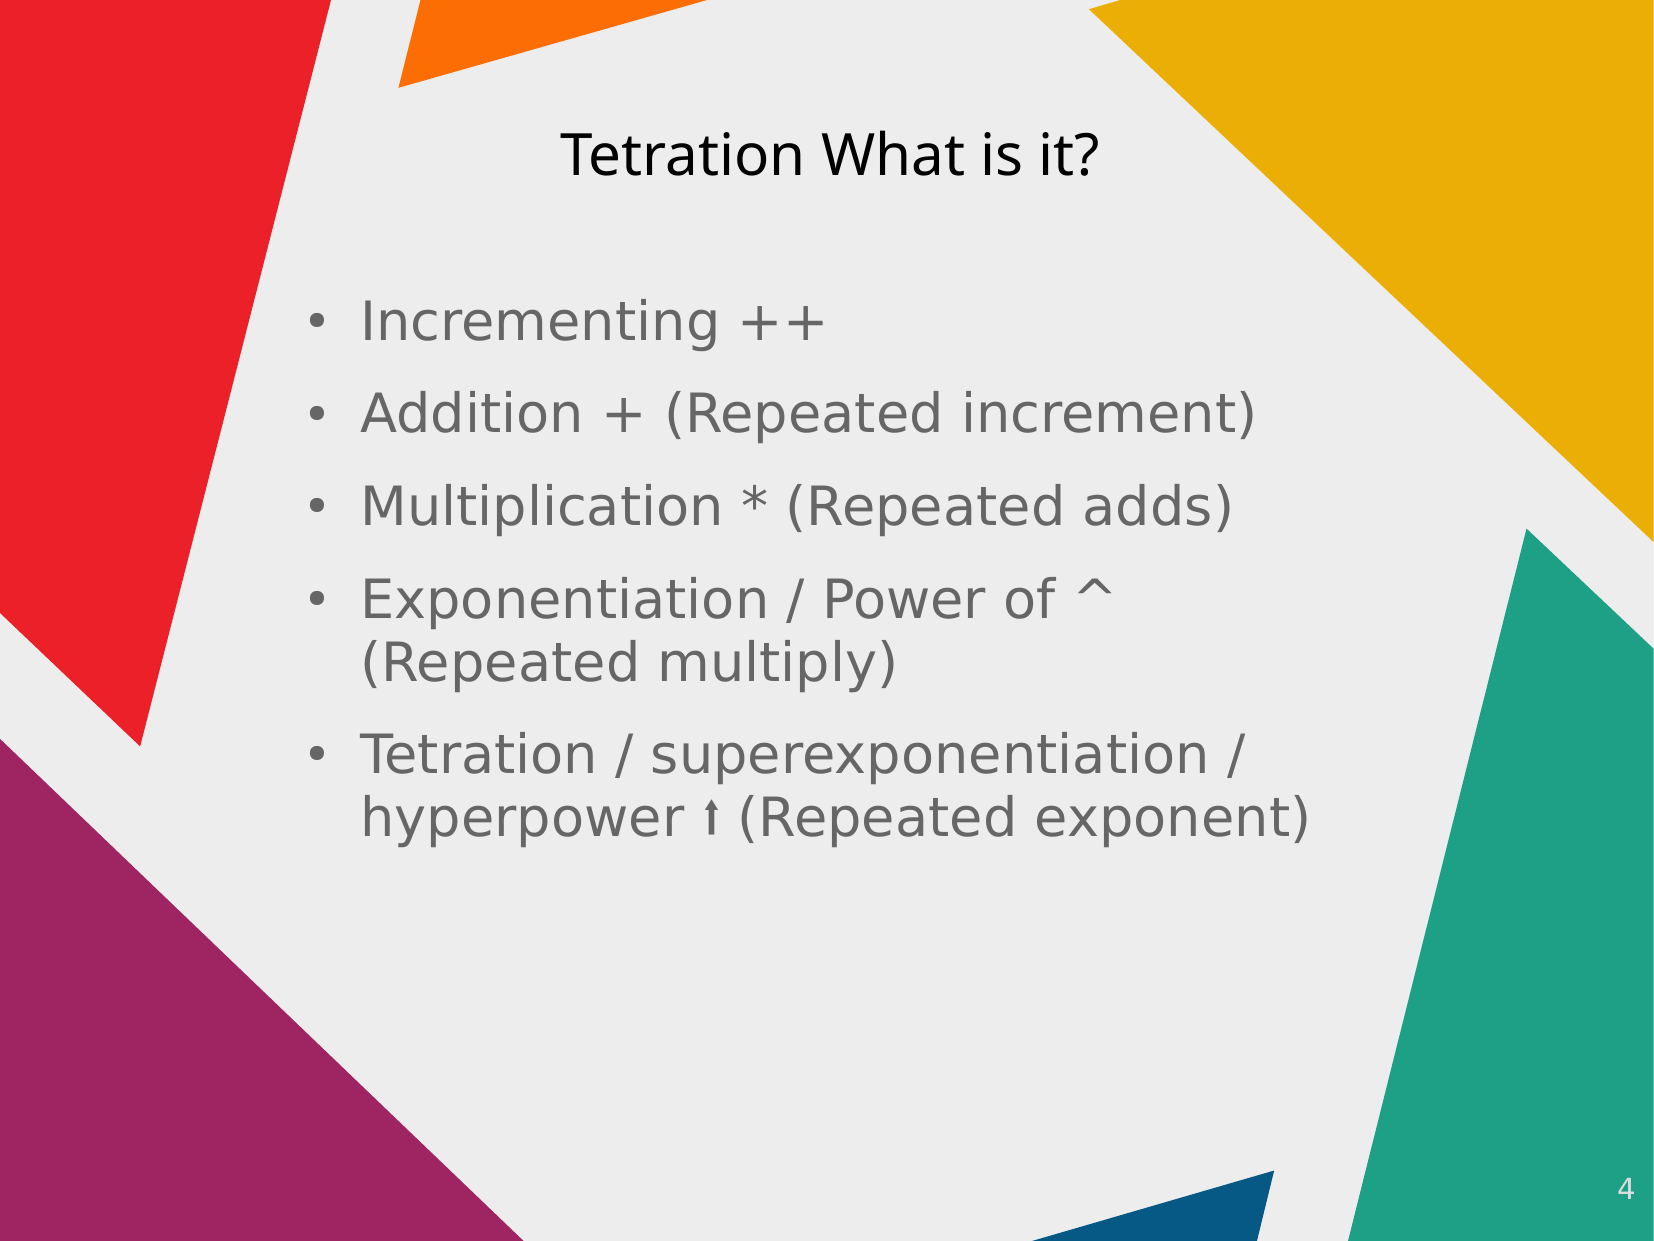

# Tetration What is it?
Incrementing ++
Addition + (Repeated increment)
Multiplication * (Repeated adds)
Exponentiation / Power of ^ (Repeated multiply)
Tetration / superexponentiation / hyperpower ⭡ (Repeated exponent)
4